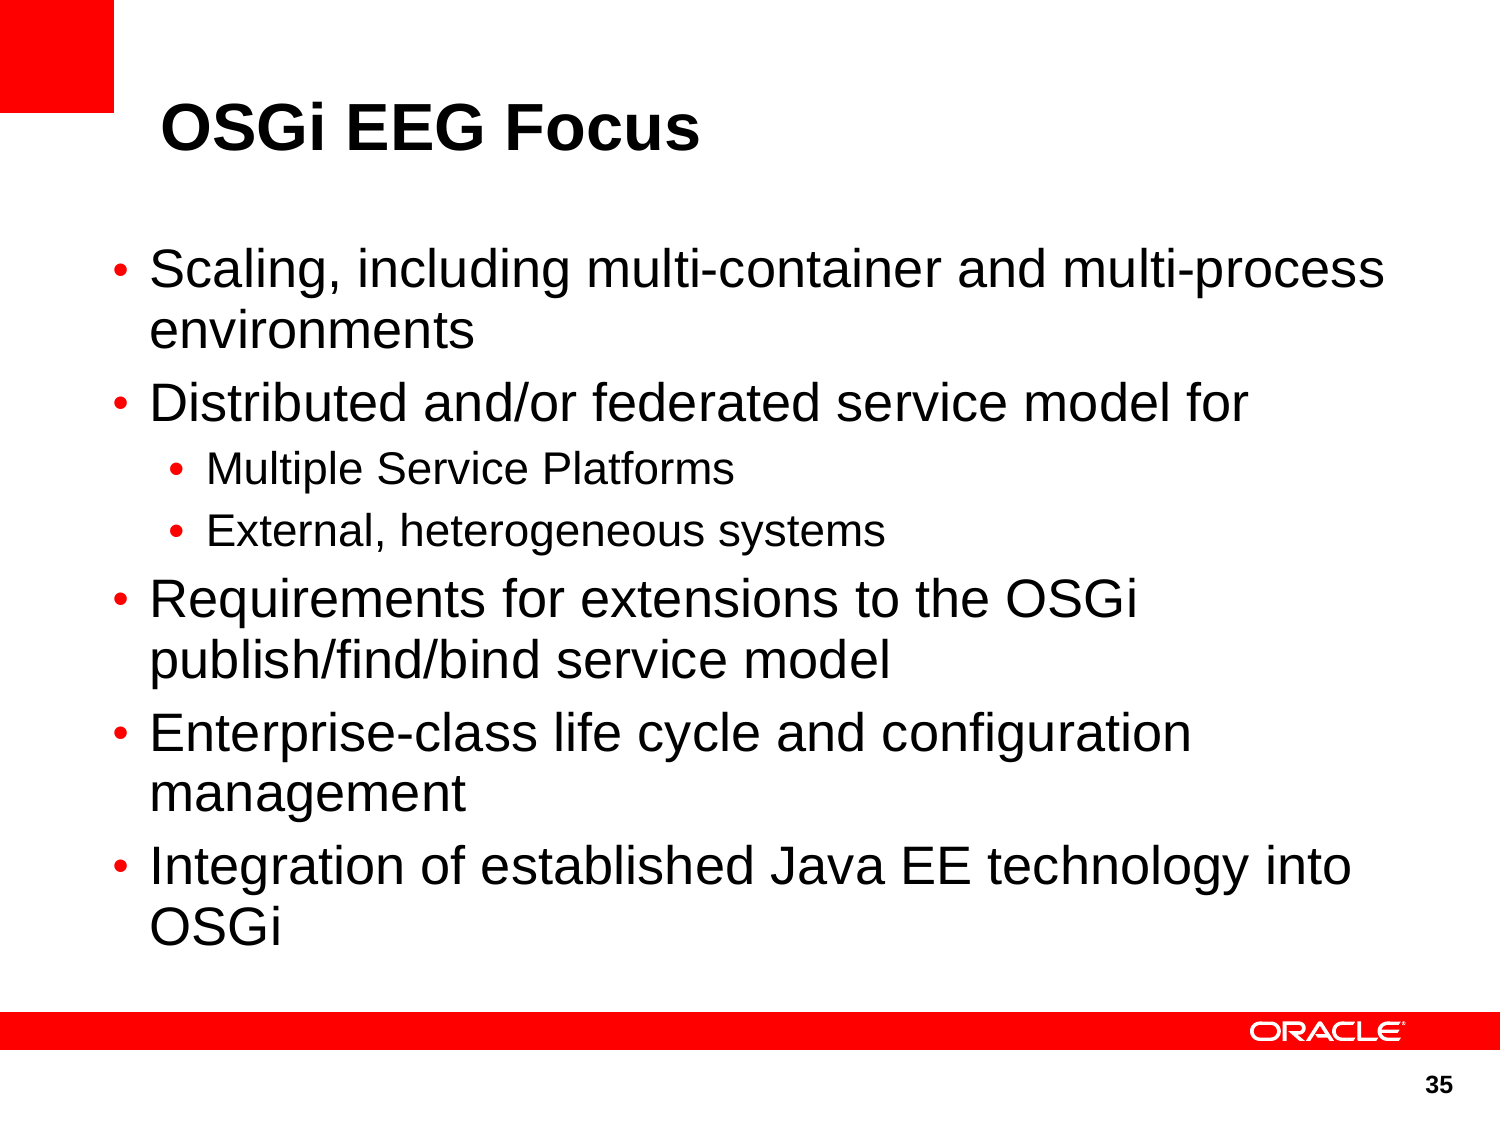

# OSGi EEG Focus
Scaling, including multi-container and multi-process environments
Distributed and/or federated service model for
Multiple Service Platforms
External, heterogeneous systems
Requirements for extensions to the OSGi publish/find/bind service model
Enterprise-class life cycle and configuration management
Integration of established Java EE technology into OSGi